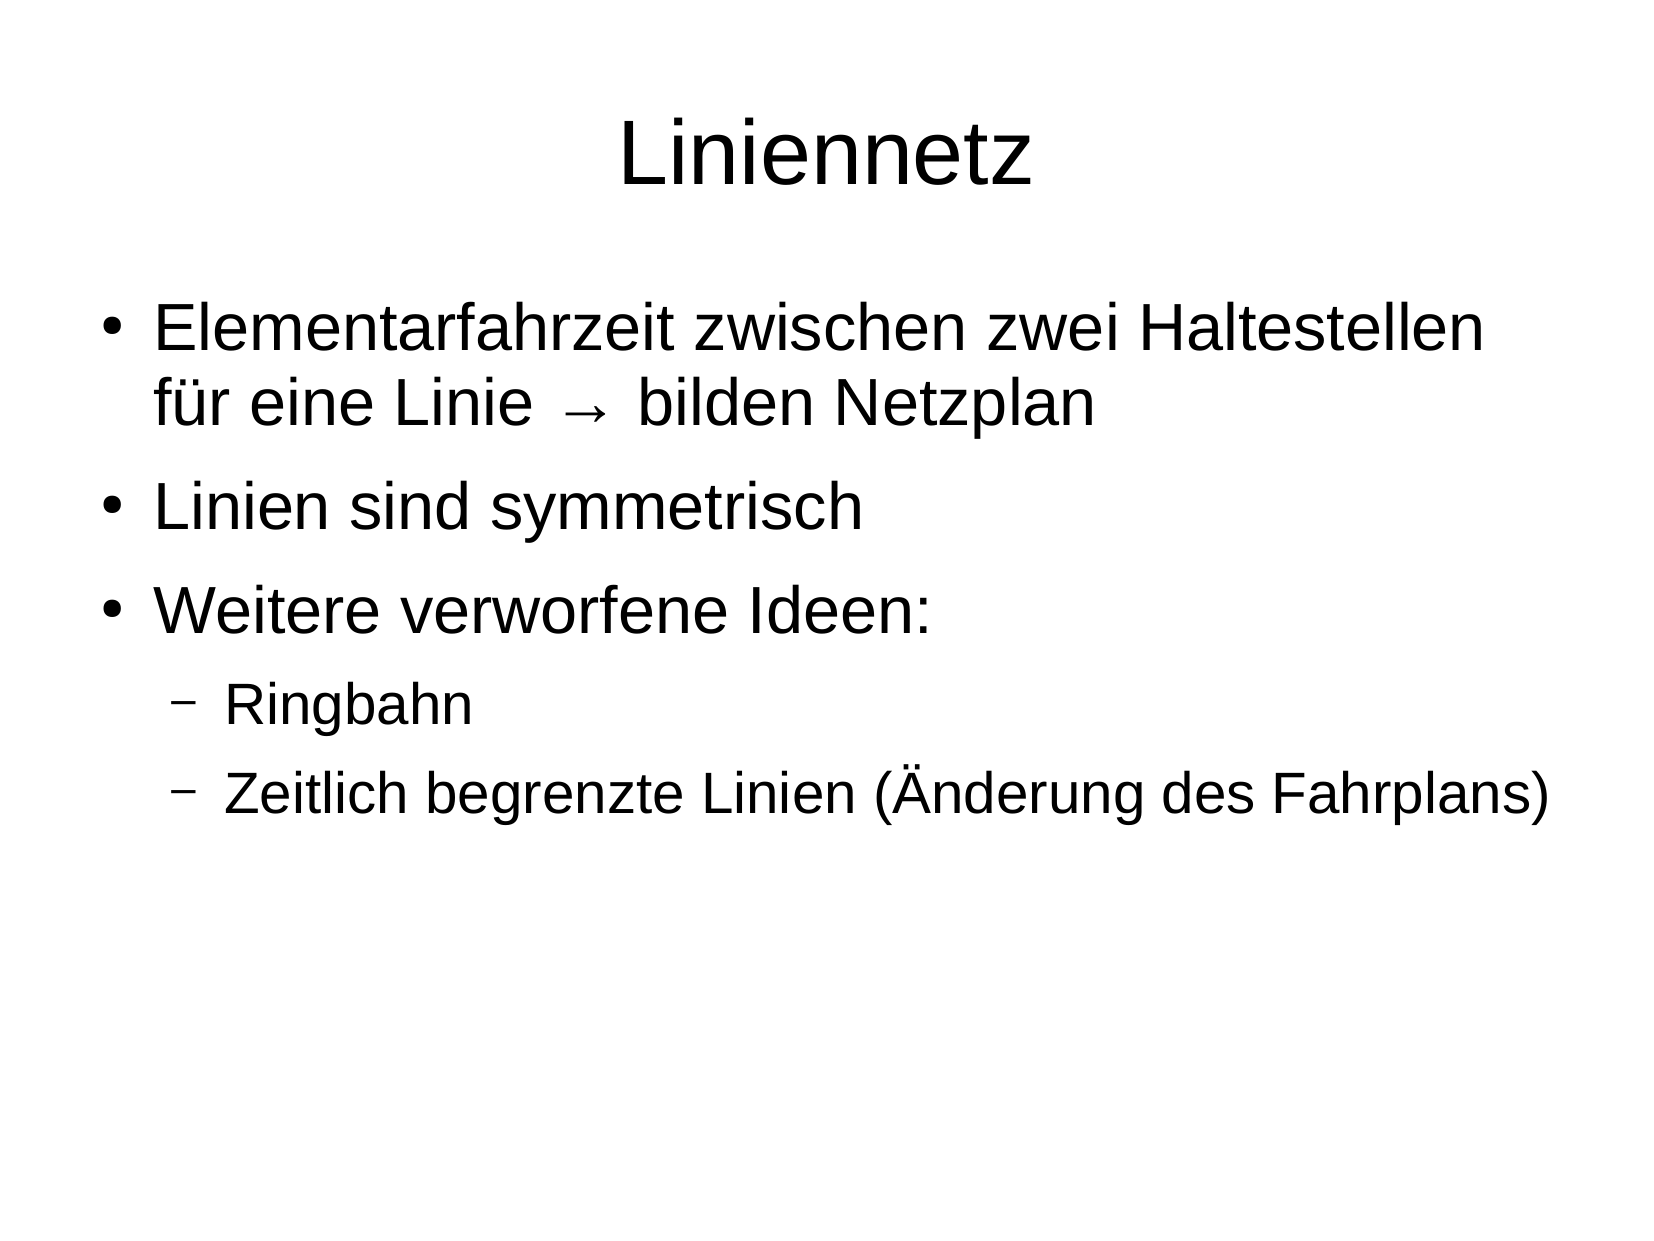

# Liniennetz
Elementarfahrzeit zwischen zwei Haltestellen für eine Linie → bilden Netzplan
Linien sind symmetrisch
Weitere verworfene Ideen:
Ringbahn
Zeitlich begrenzte Linien (Änderung des Fahrplans)